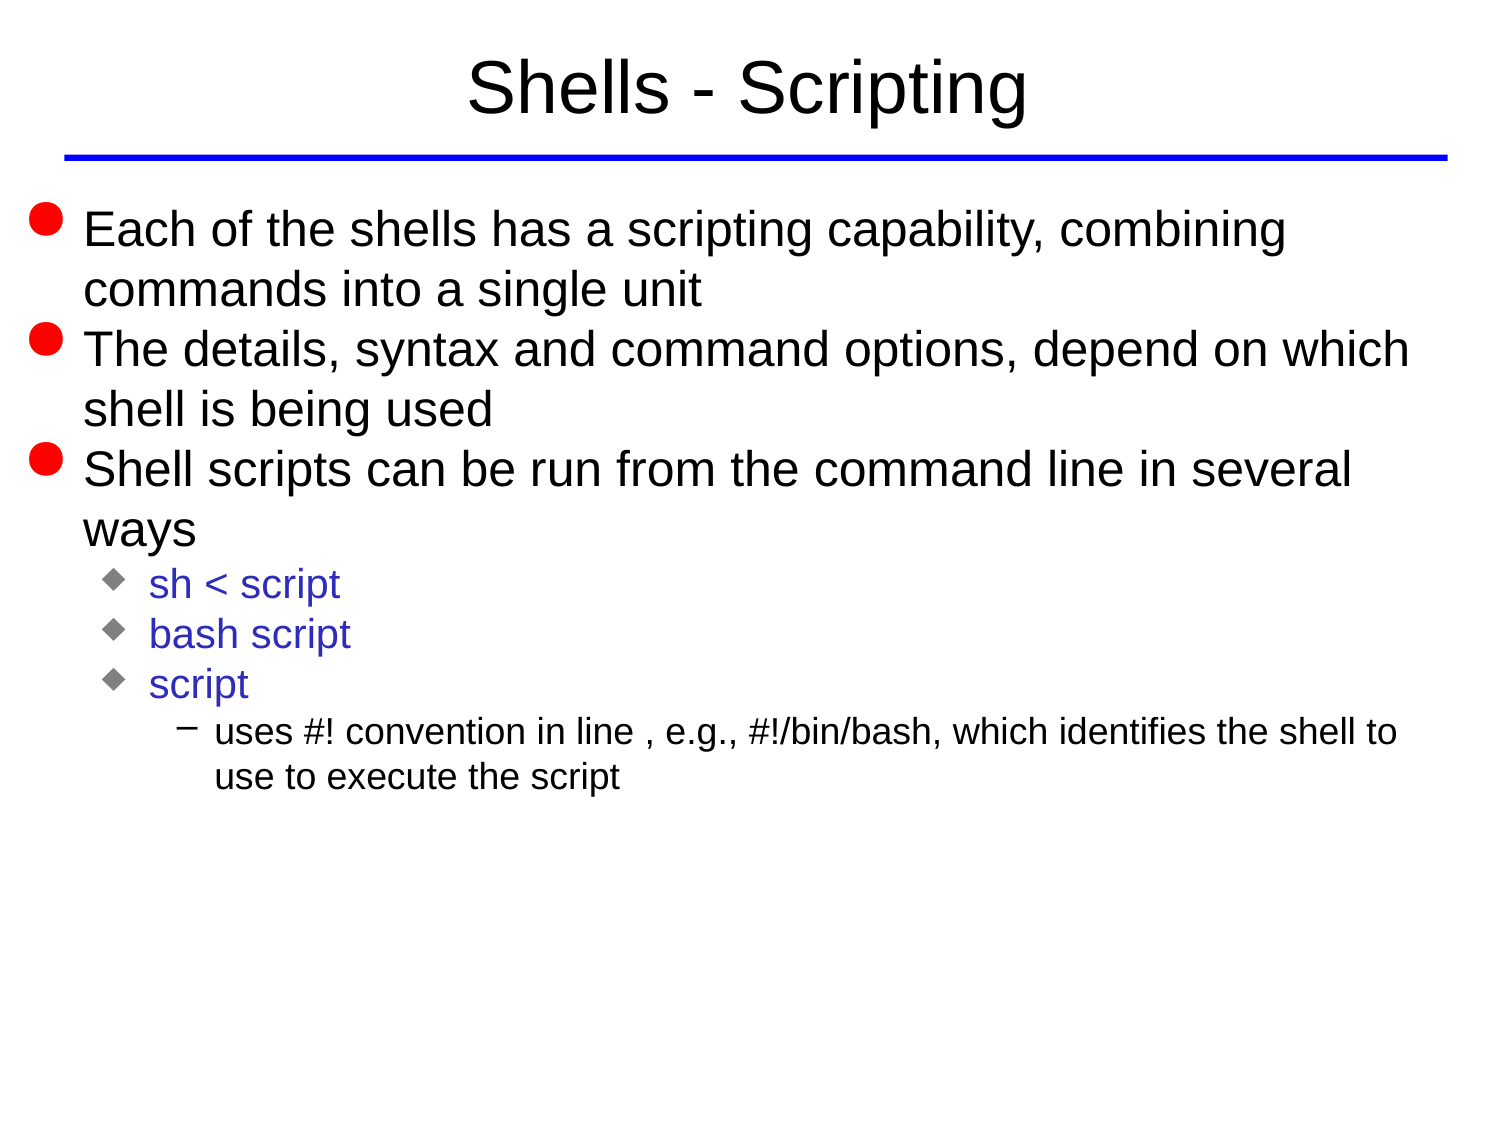

# Shells - Scripting
Each of the shells has a scripting capability, combining commands into a single unit
The details, syntax and command options, depend on which shell is being used
Shell scripts can be run from the command line in several ways
sh < script
bash script
script
uses #! convention in line , e.g., #!/bin/bash, which identifies the shell to use to execute the script